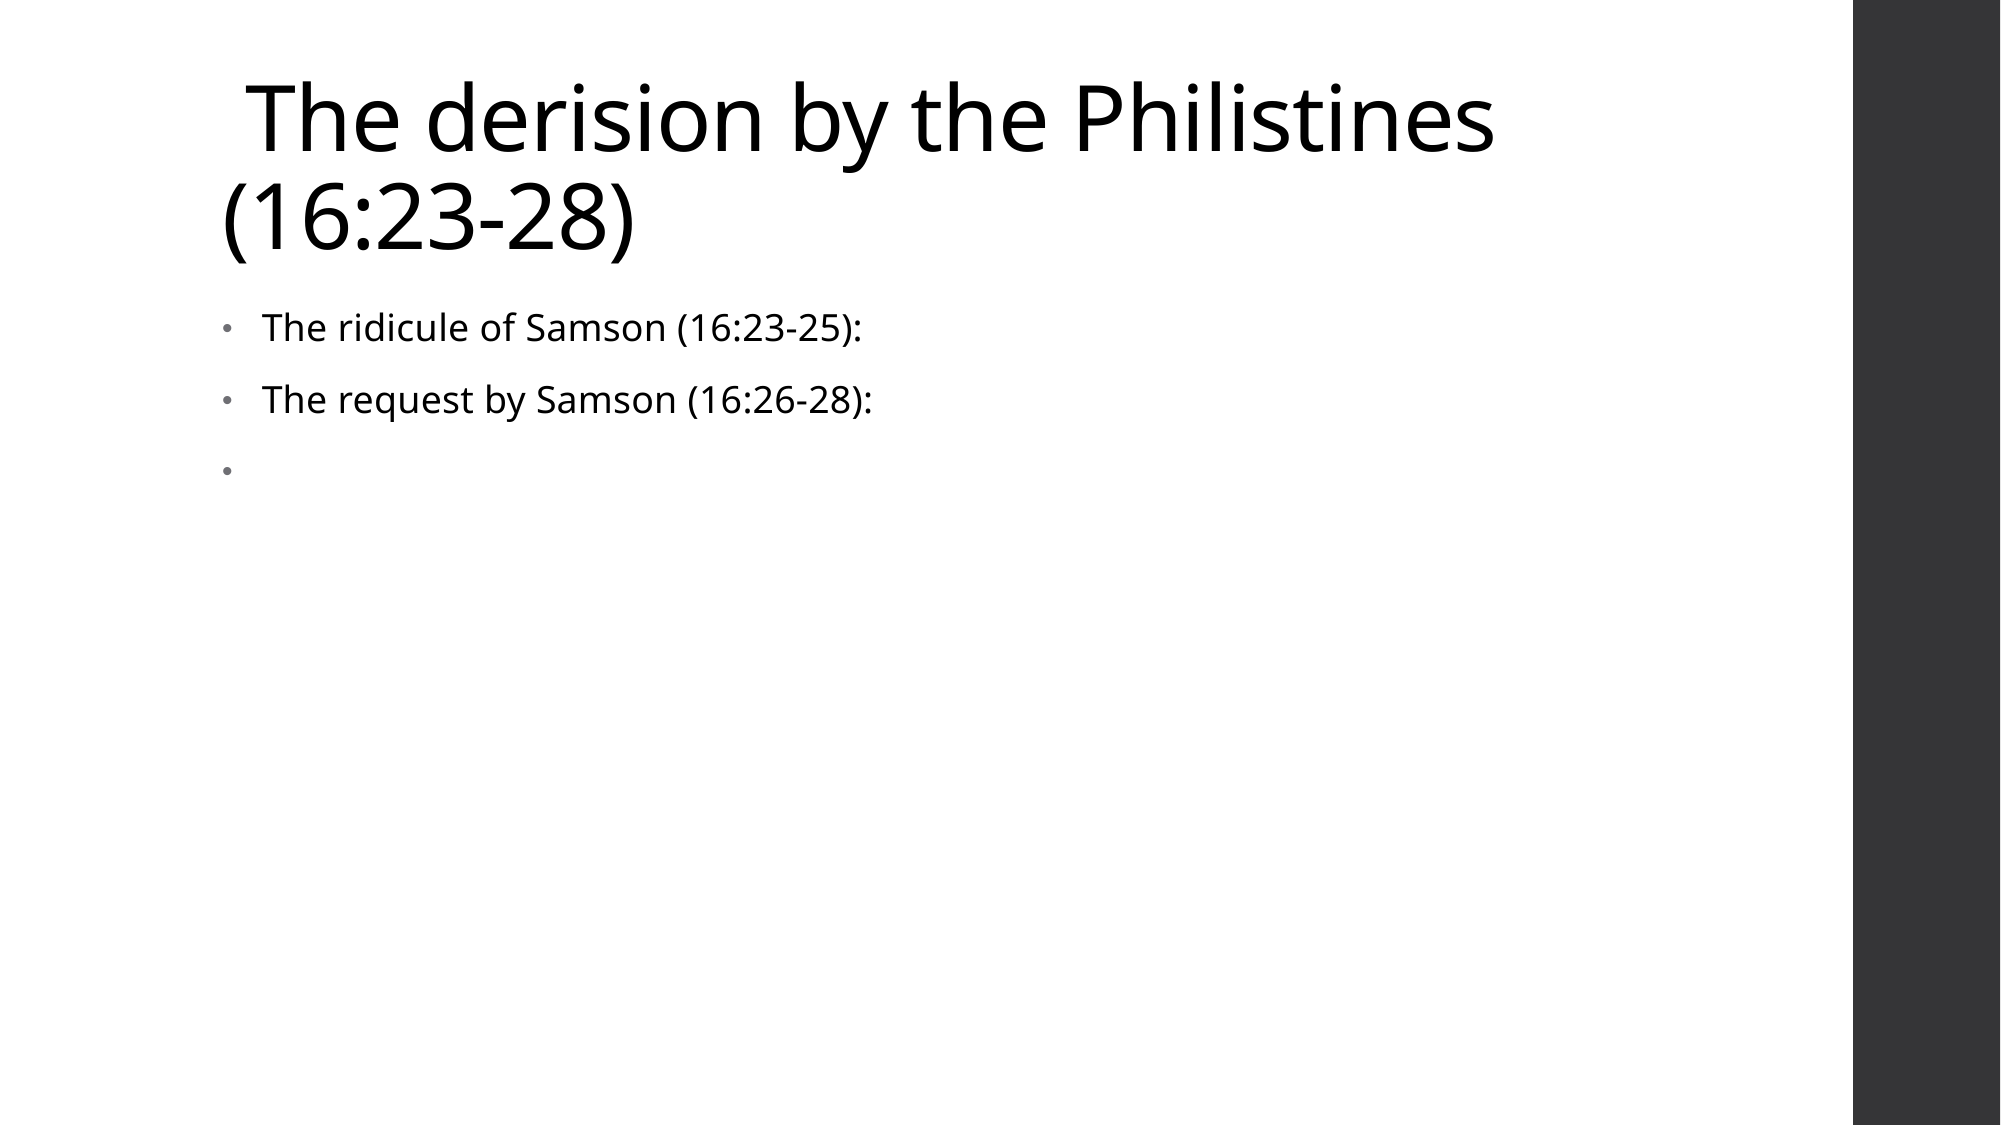

# The derision by the Philistines (16:23-28)
 The ridicule of Samson (16:23-25):
 The request by Samson (16:26-28):